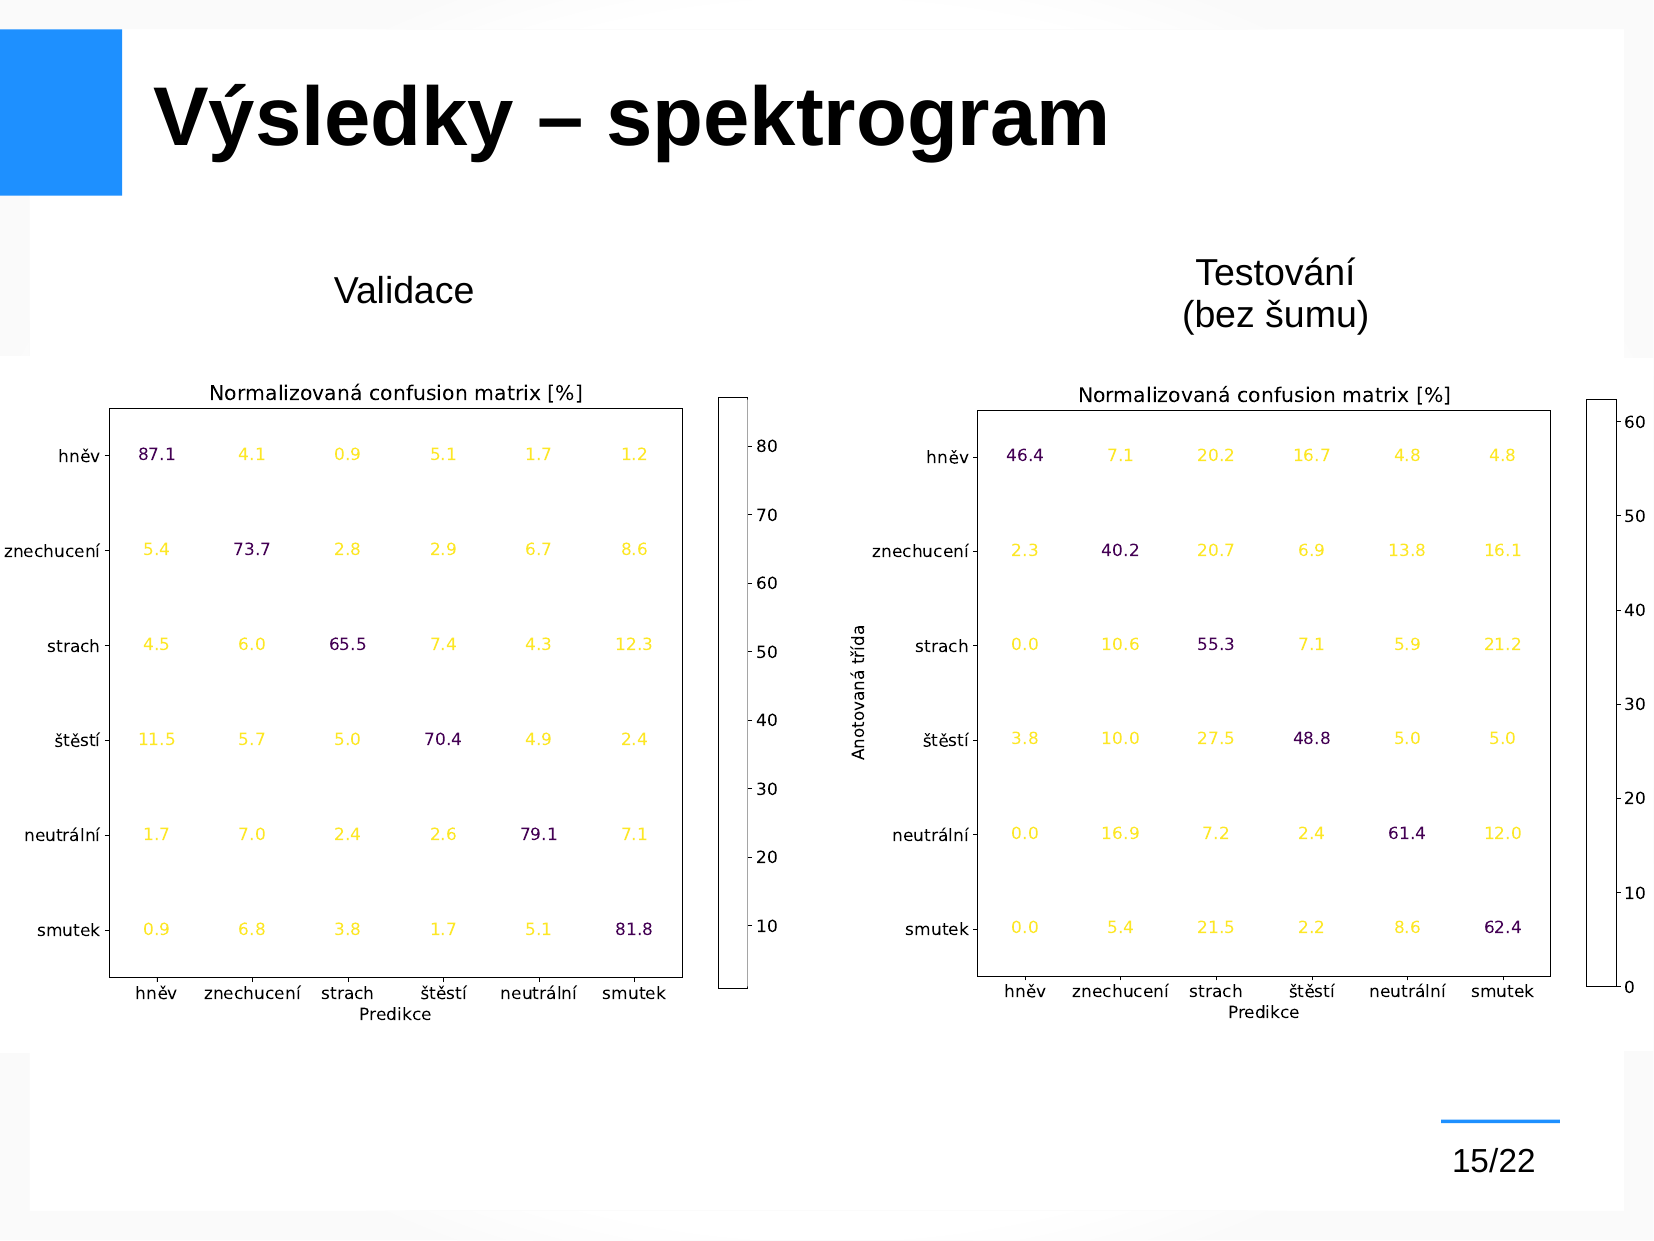

# Výsledky – spektrogram
Testování
(bez šumu)
Validace
15